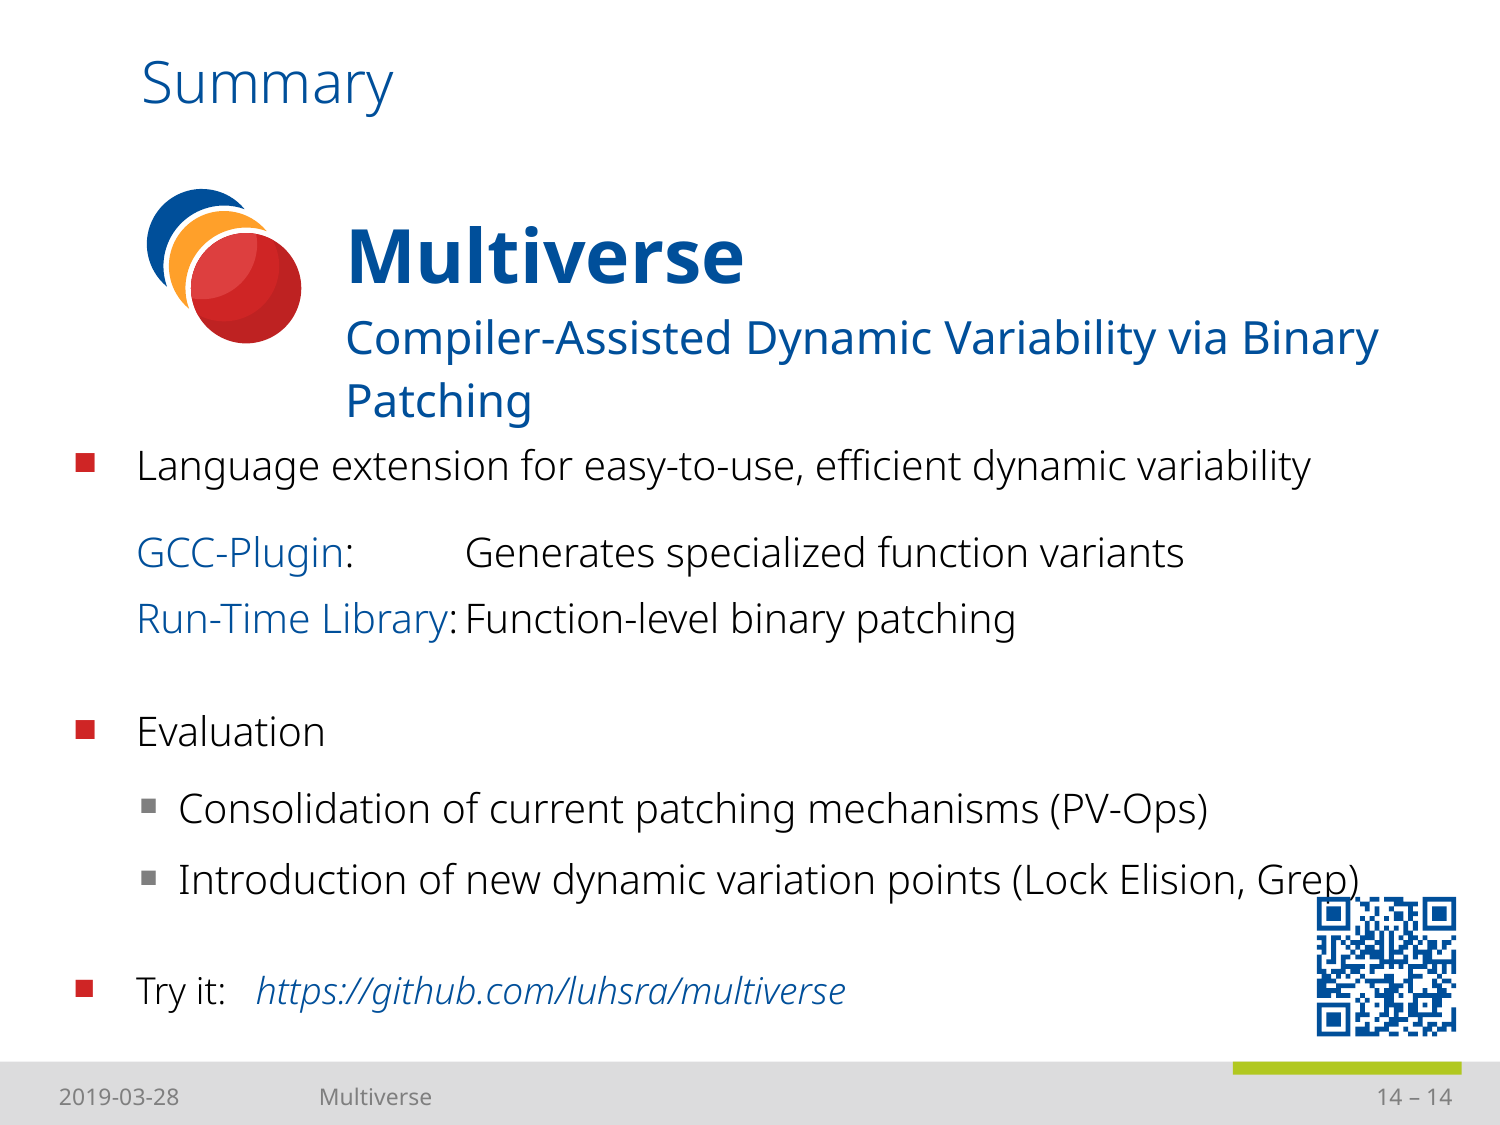

# Summary
Multiverse
Compiler-Assisted Dynamic Variability via Binary Patching
Language extension for easy-to-use, efficient dynamic variability
GCC-Plugin:			Generates specialized function variants
Run-Time Library:	Function-level binary patching
Evaluation
Consolidation of current patching mechanisms (PV-Ops)
Introduction of new dynamic variation points (Lock Elision, Grep)
Try it: https://github.com/luhsra/multiverse
14